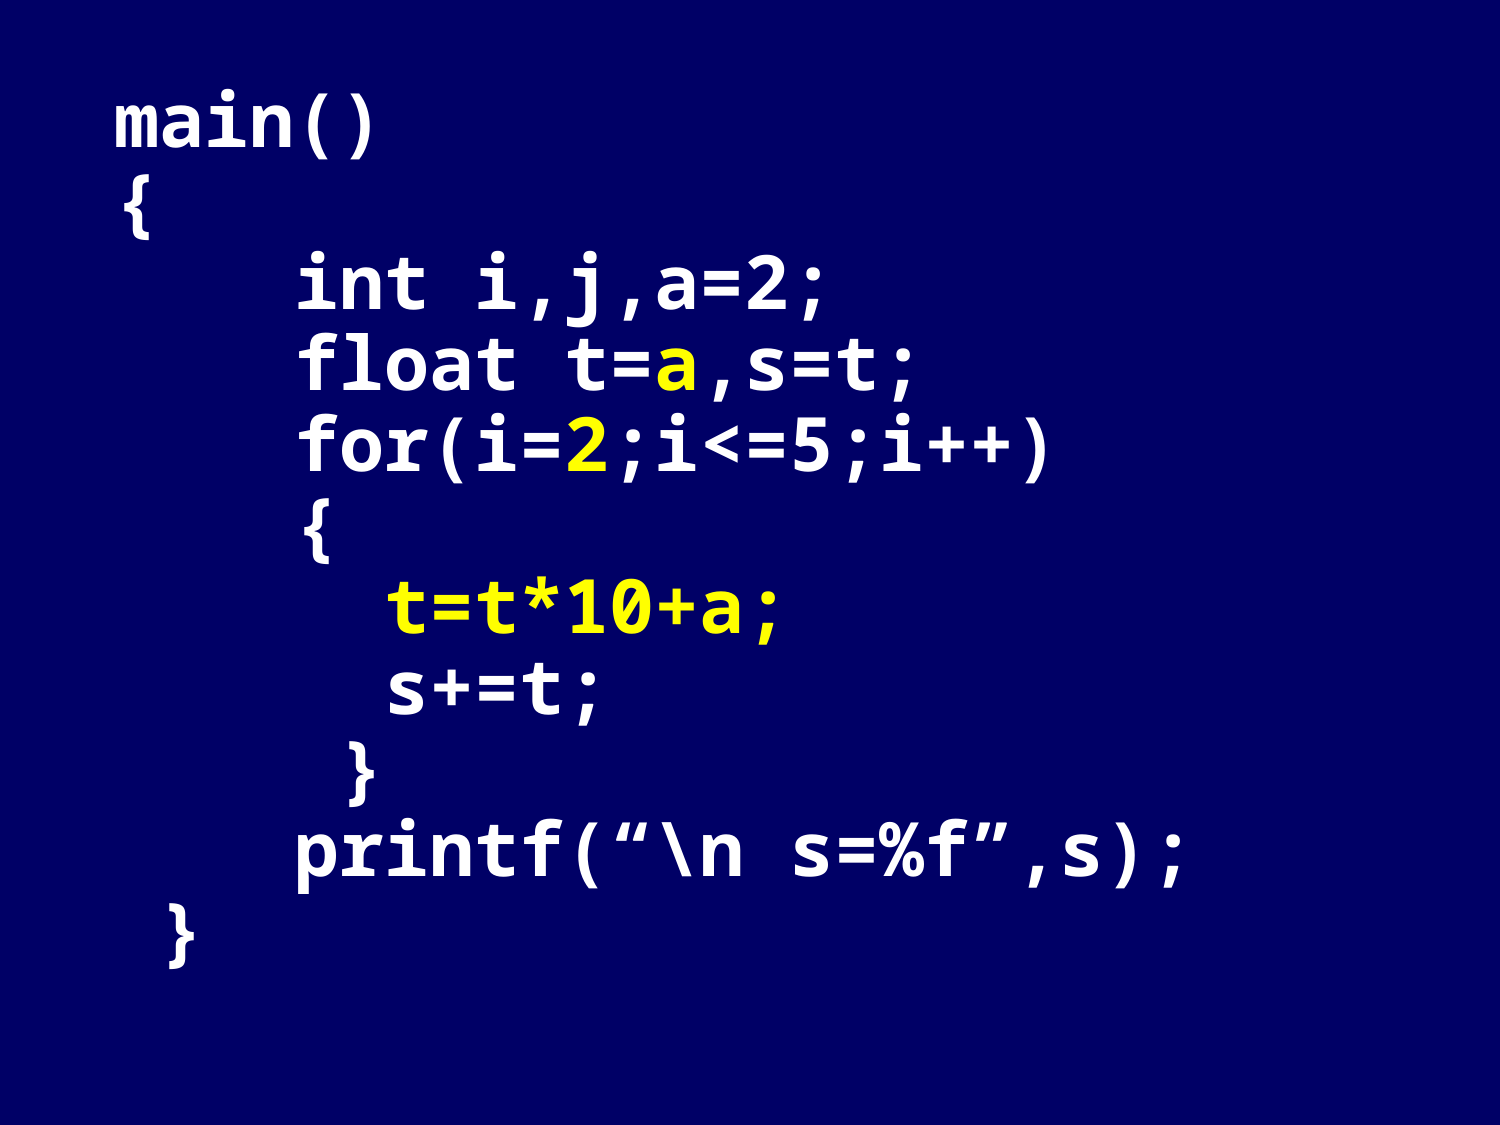

# main()
{
 int i,j,a=2;
 float t=a,s=t;
 for(i=2;i<=5;i++)
 {
 t=t*10+a;
 s+=t;
 }
 printf(“\n s=%f”,s);
 }